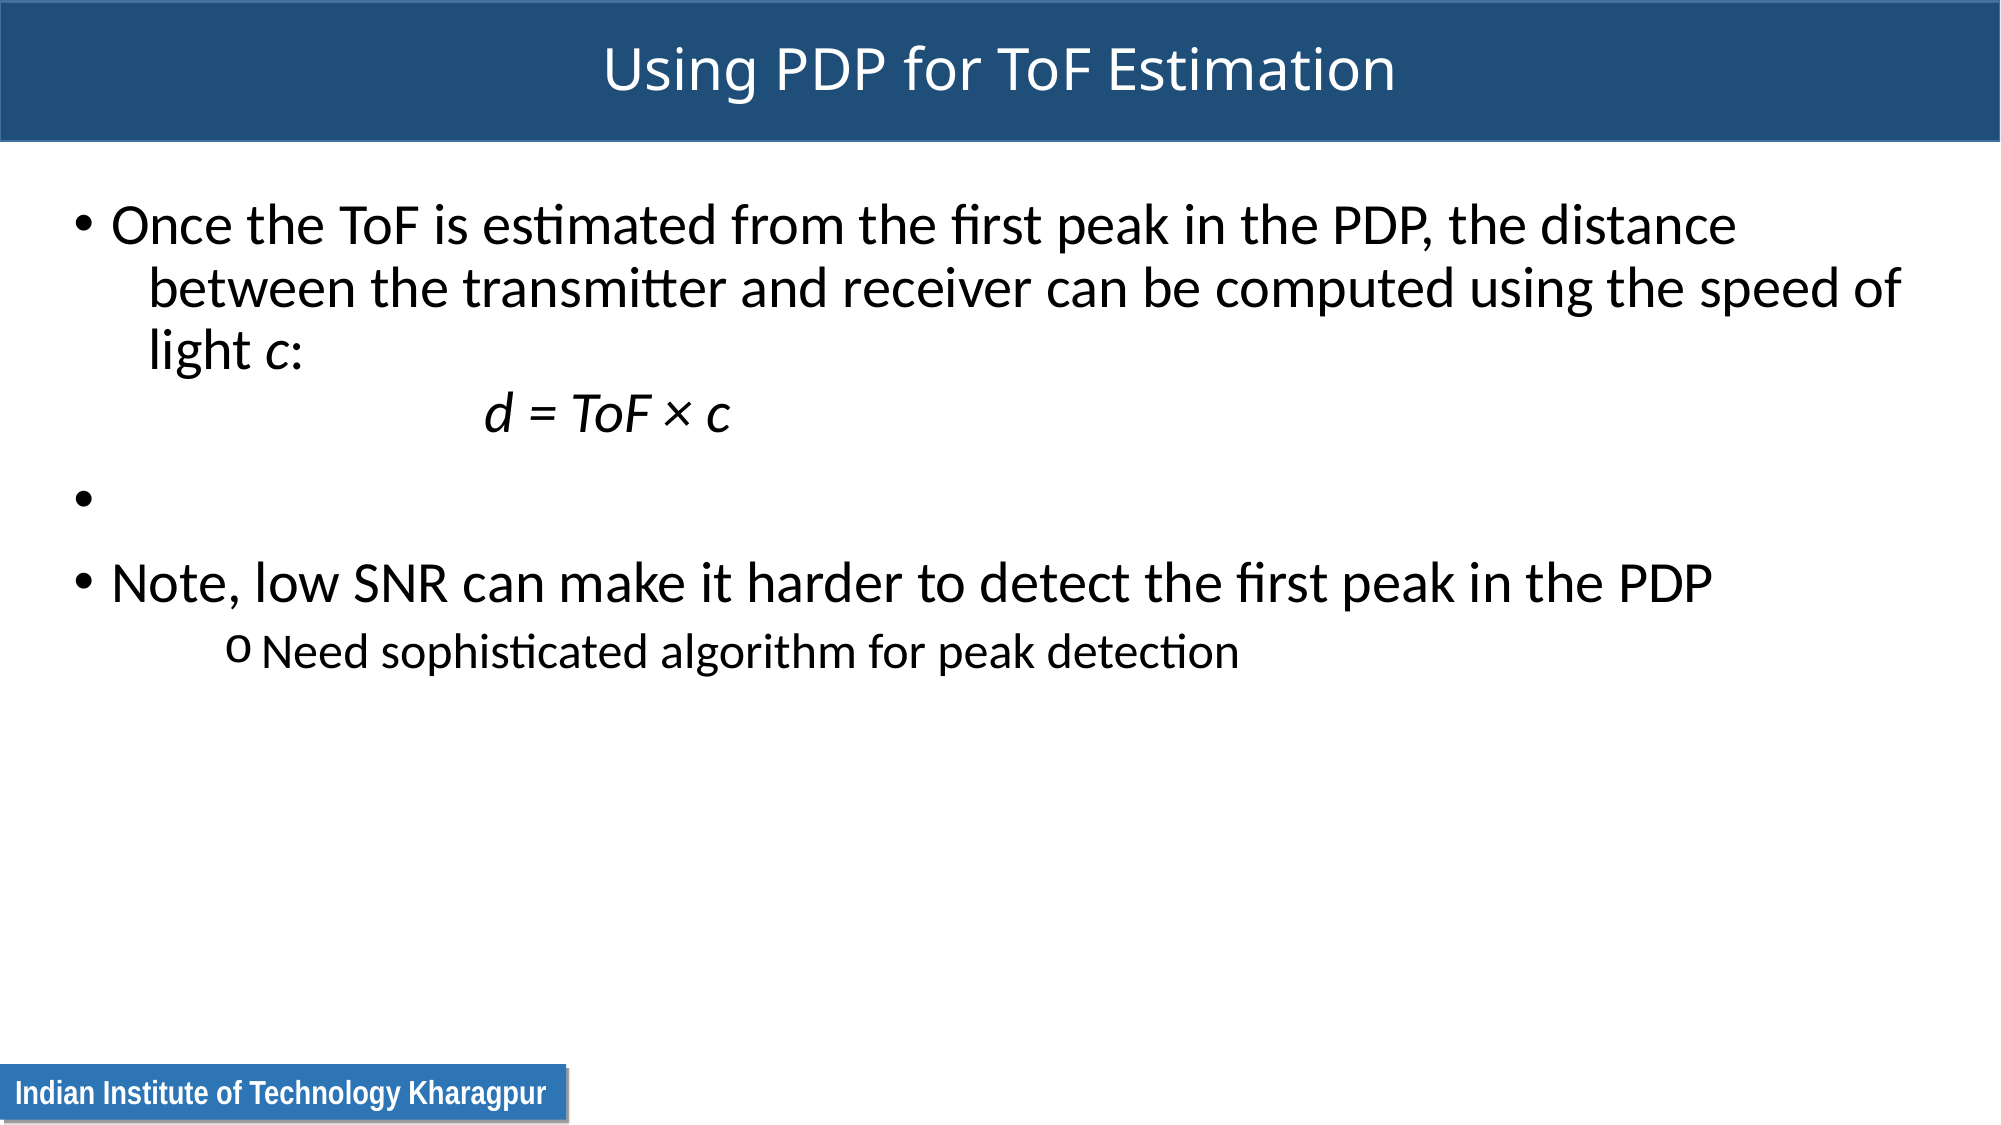

Using PDP for ToF Estimation
# Once the ToF is estimated from the first peak in the PDP, the distance between the transmitter and receiver can be computed using the speed of light c:   d = ToF × c
Note, low SNR can make it harder to detect the first peak in the PDP
Need sophisticated algorithm for peak detection